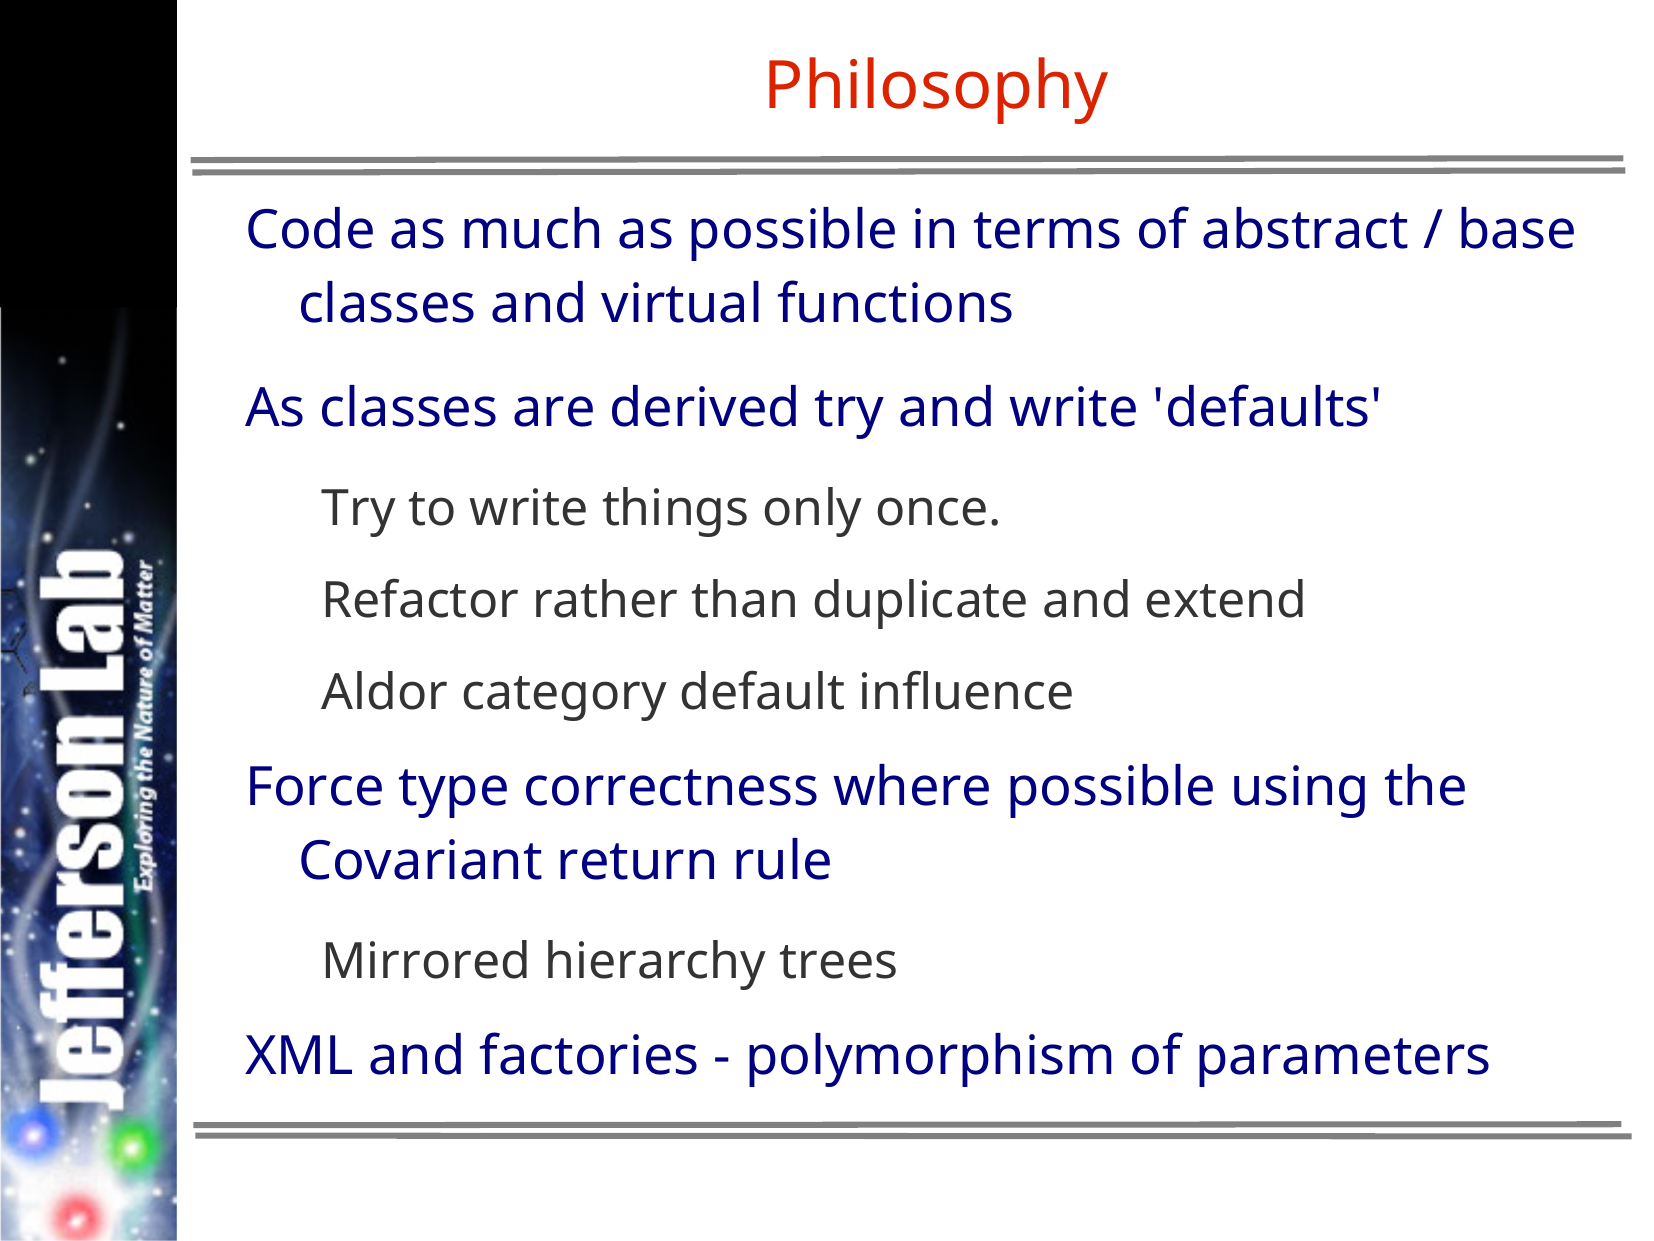

# Philosophy
Code as much as possible in terms of abstract / base classes and virtual functions
As classes are derived try and write 'defaults'
Try to write things only once.
Refactor rather than duplicate and extend
Aldor category default influence
Force type correctness where possible using the Covariant return rule
Mirrored hierarchy trees
XML and factories - polymorphism of parameters